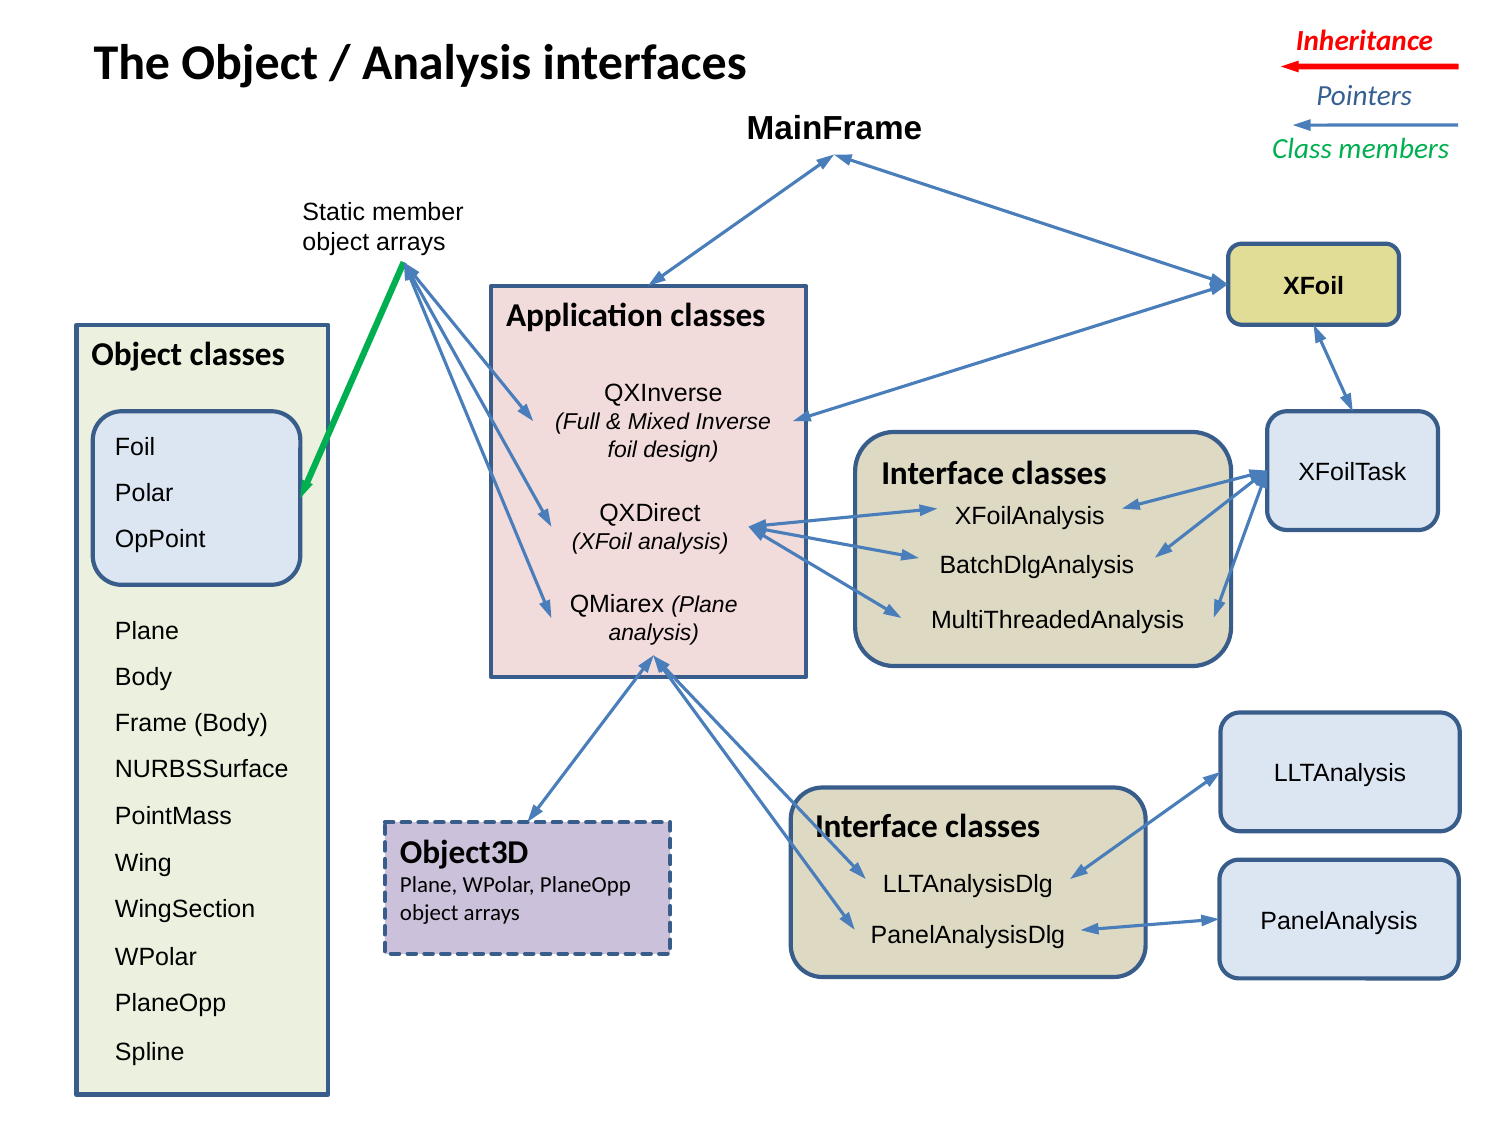

Inheritance
The Object / Analysis interfaces
Pointers
MainFrame
Class members
Static member object arrays
XFoil
Application classes
Object classes
QXInverse
(Full & Mixed Inverse foil design)
XFoilTask
Foil
Interface classes
Polar
QXDirect (XFoil analysis)
XFoilAnalysis
OpPoint
BatchDlgAnalysis
QMiarex (Plane analysis)
MultiThreadedAnalysis
Plane
Body
Frame (Body)
LLTAnalysis
NURBSSurface
Interface classes
PointMass
Object3D
Plane, WPolar, PlaneOpp object arrays
Wing
LLTAnalysisDlg
PanelAnalysis
WingSection
PanelAnalysisDlg
WPolar
PlaneOpp
Spline